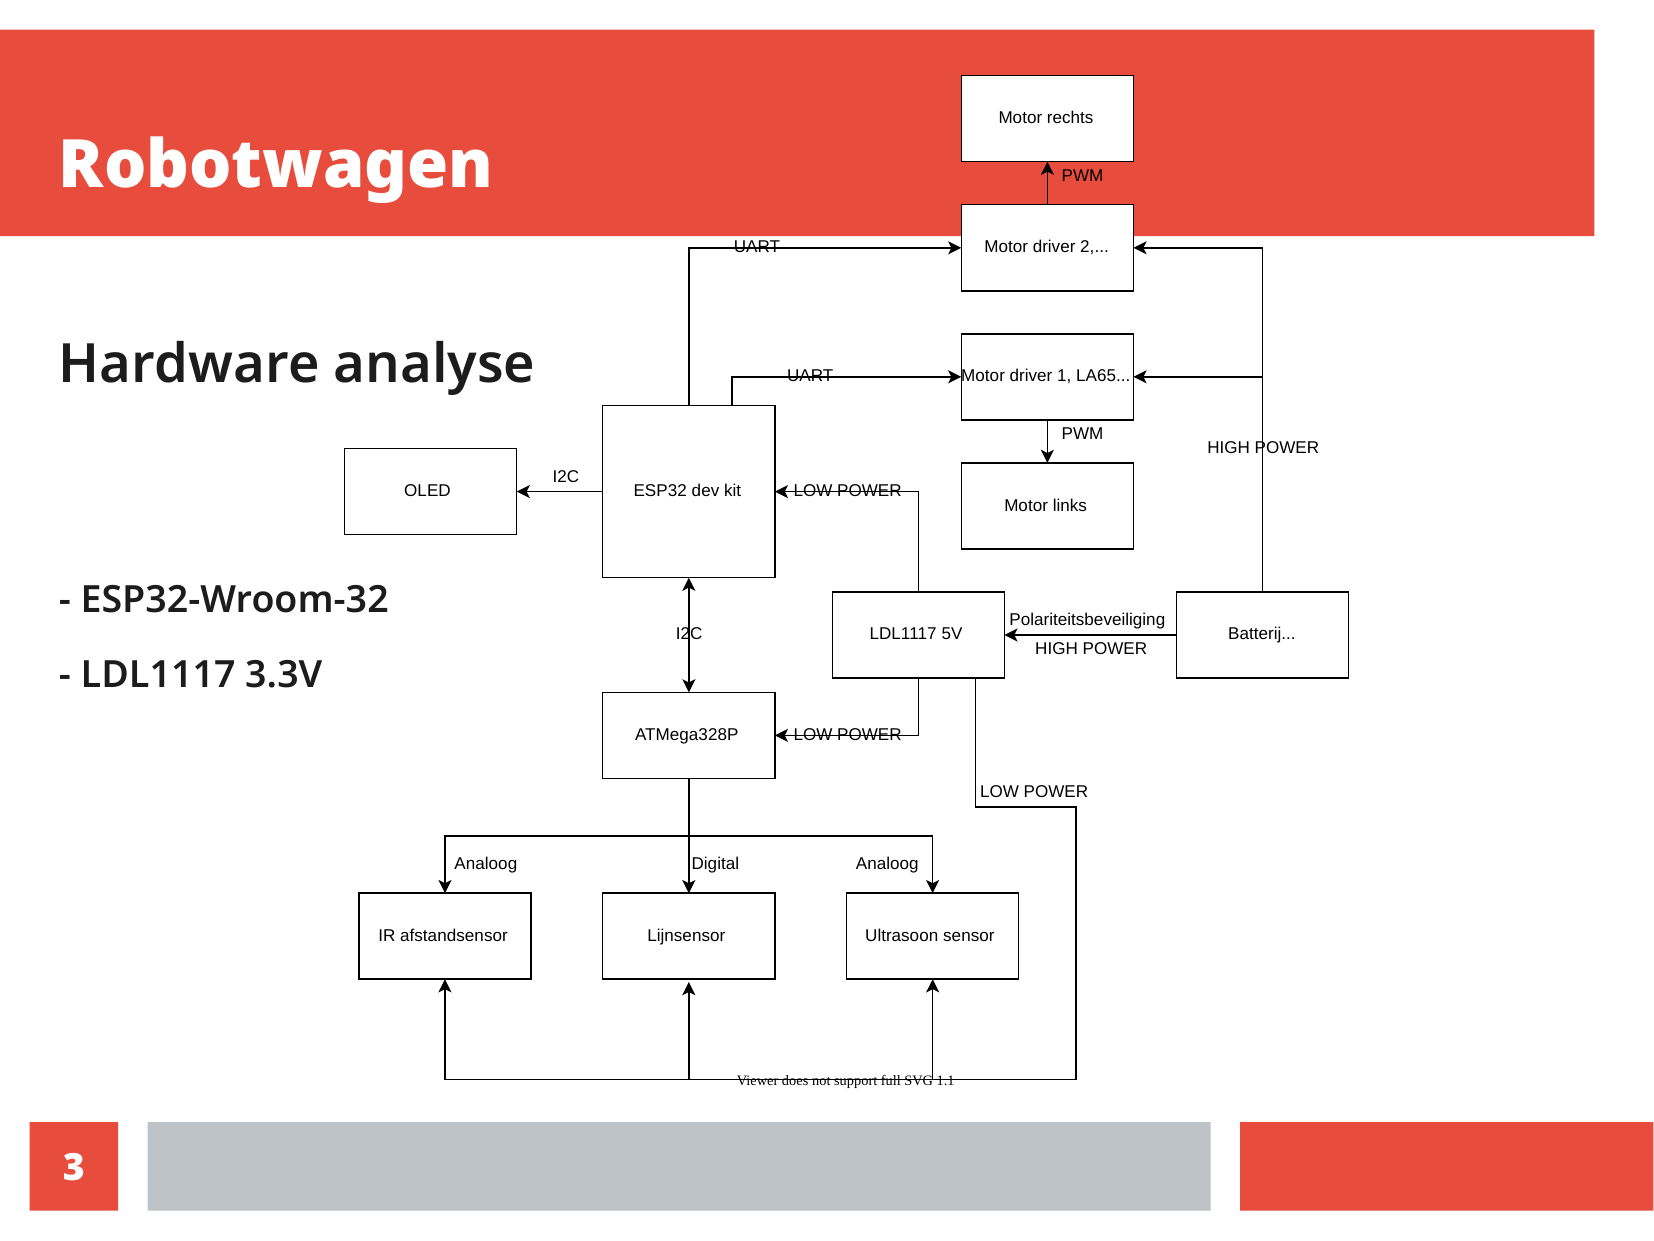

# Robotwagen
Hardware analyse
- ESP32-Wroom-32
- LDL1117 3.3V
3